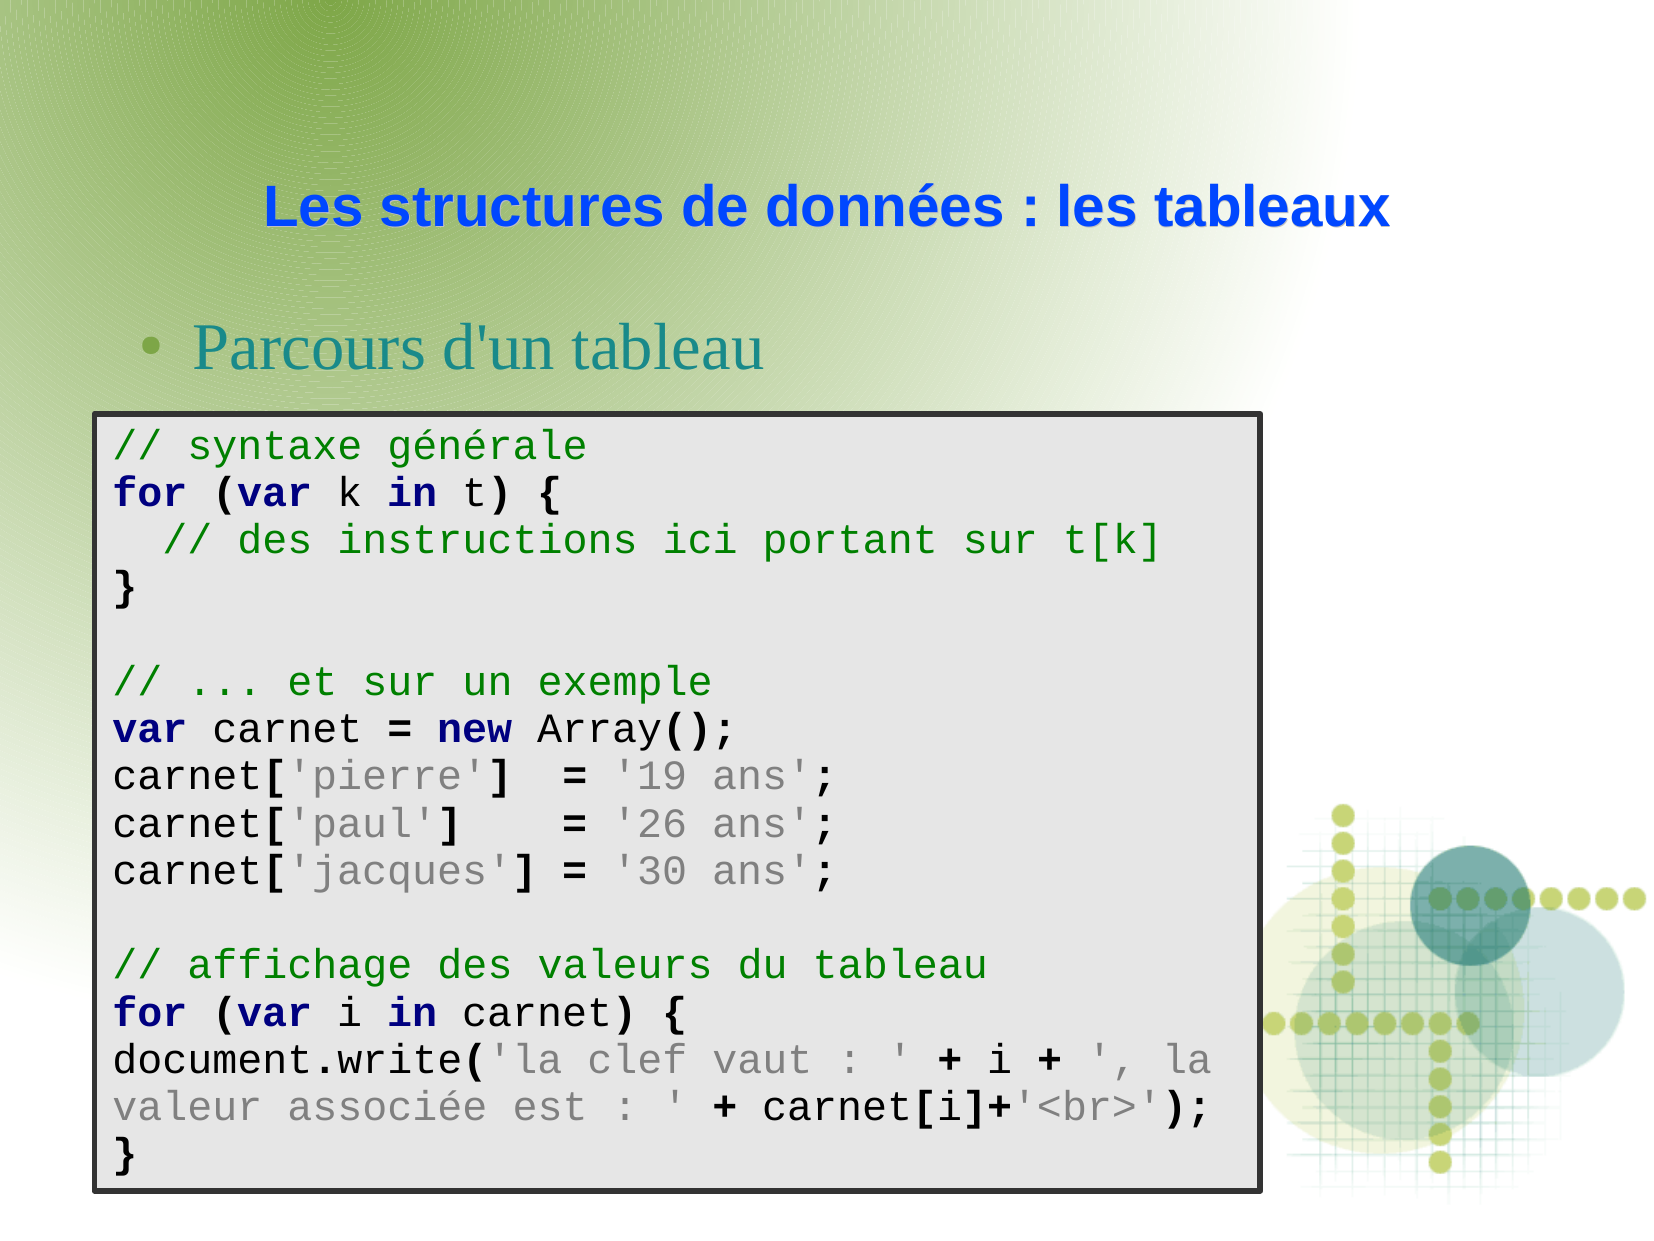

# Les structures de données : les tableaux
Parcours d'un tableau
// syntaxe générale
for (var k in t) {
 // des instructions ici portant sur t[k]
}
// ... et sur un exemple
var carnet = new Array();
carnet['pierre'] = '19 ans';
carnet['paul'] = '26 ans';
carnet['jacques'] = '30 ans';
// affichage des valeurs du tableau
for (var i in carnet) {
document.write('la clef vaut : ' + i + ', la valeur associée est : ' + carnet[i]+'<br>');
}